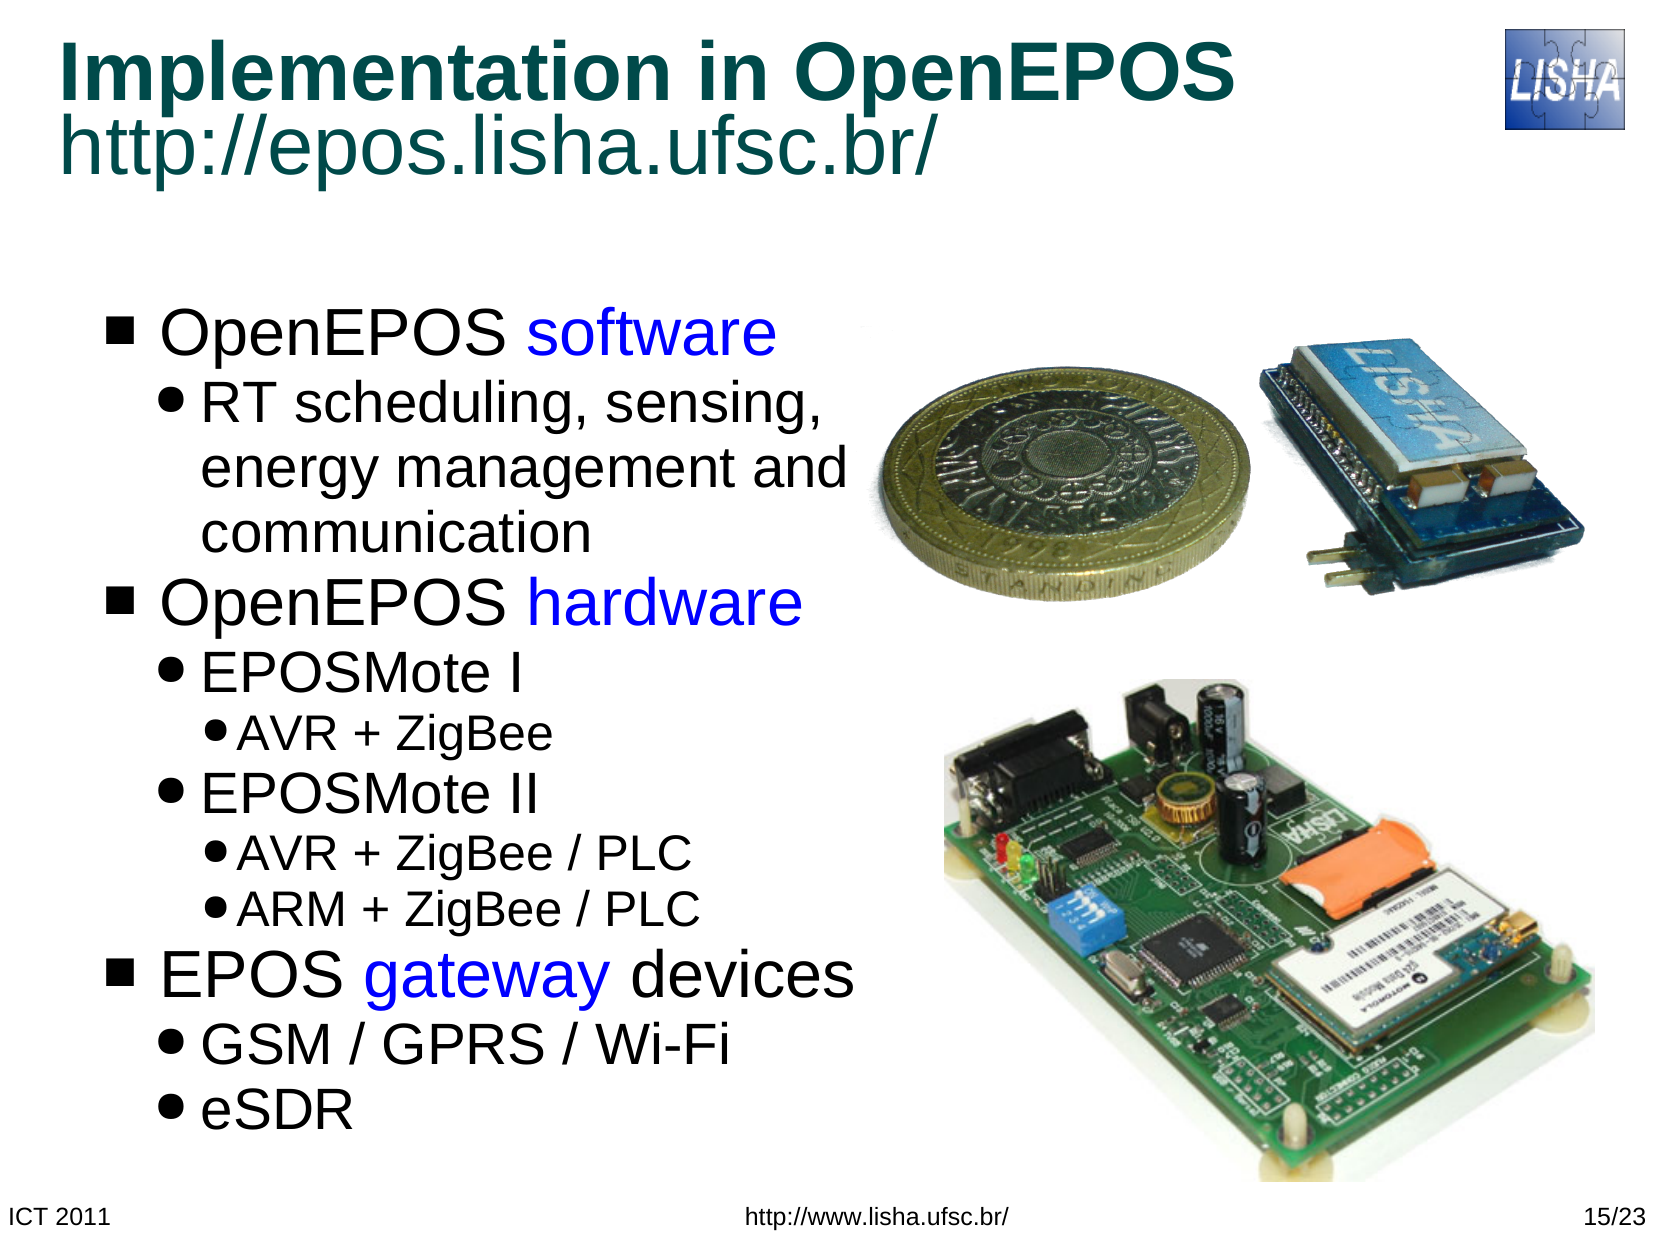

# Implementation in OpenEPOS http://epos.lisha.ufsc.br/
OpenEPOS software
RT scheduling, sensing, energy management and communication
OpenEPOS hardware
EPOSMote I
AVR + ZigBee
EPOSMote II
AVR + ZigBee / PLC
ARM + ZigBee / PLC
EPOS gateway devices
GSM / GPRS / Wi-Fi
eSDR